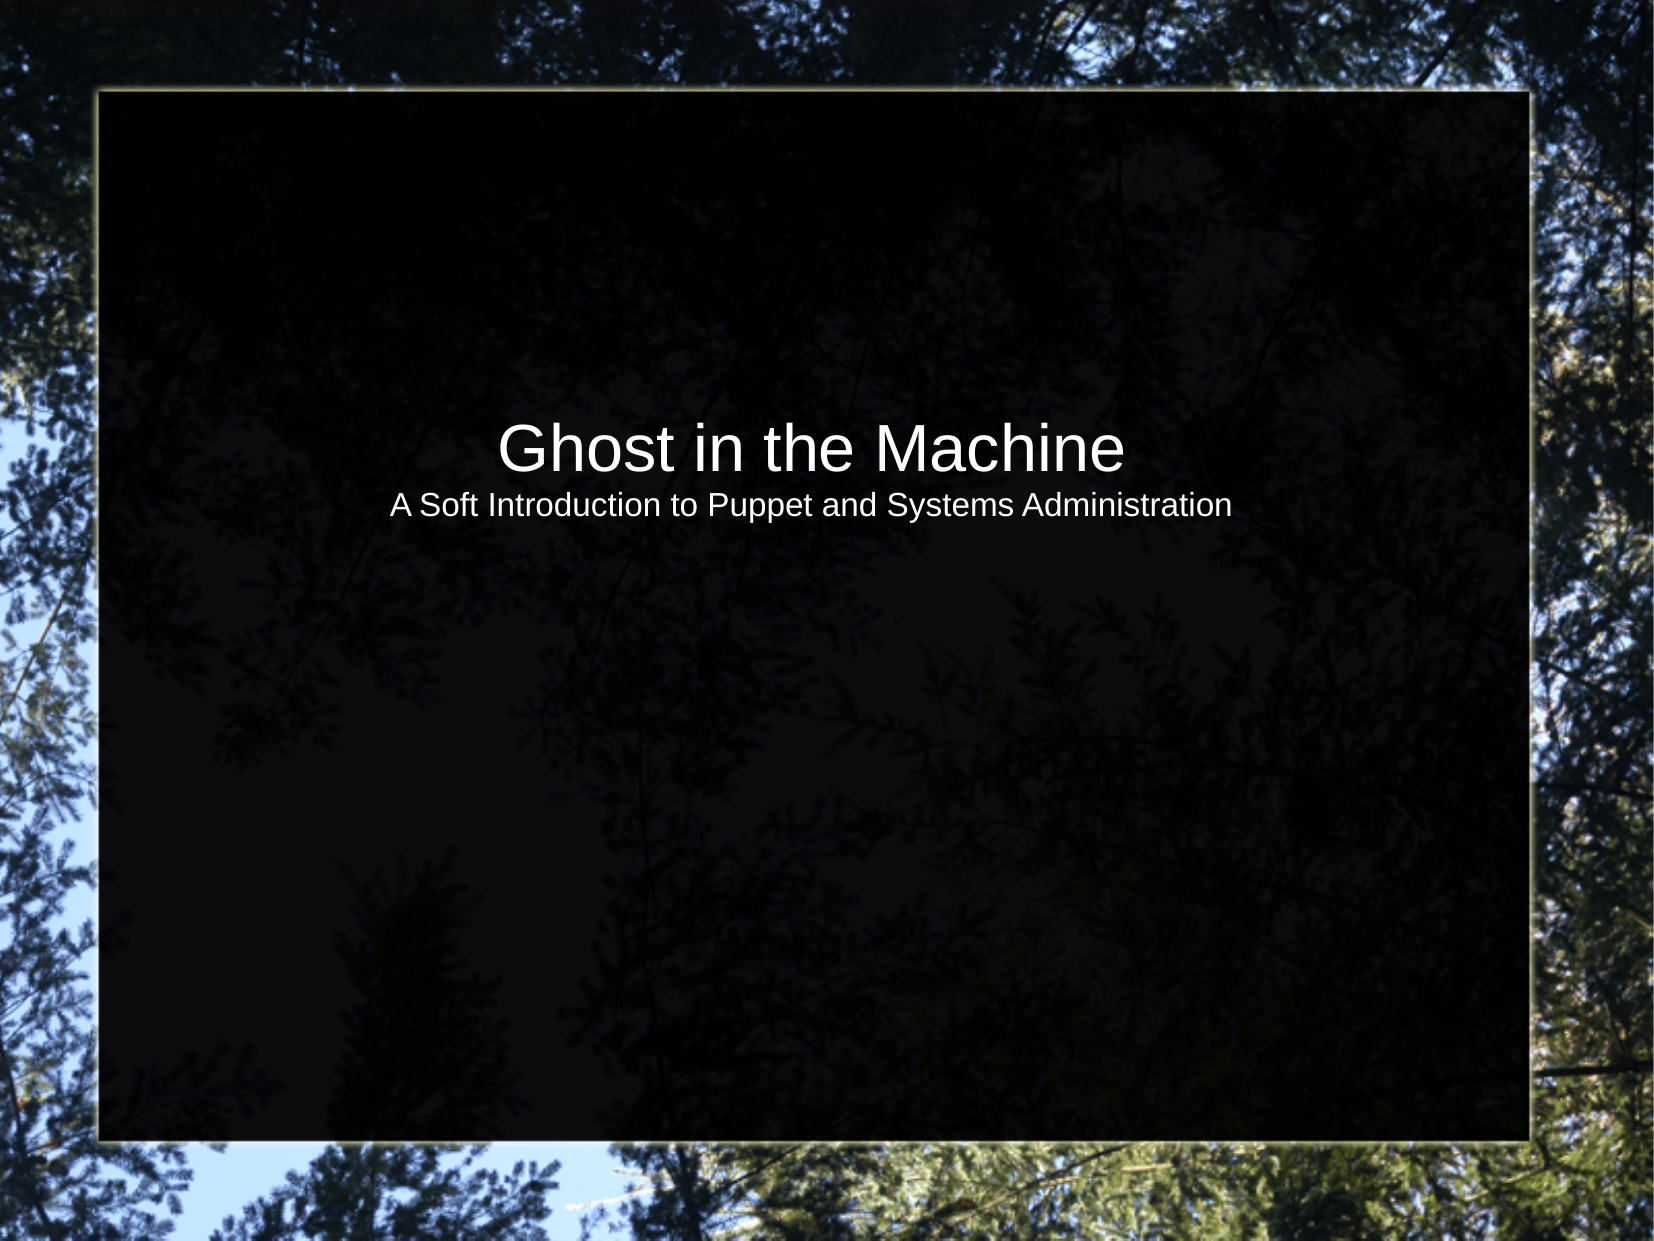

# Ghost in the Machine
A Soft Introduction to Puppet and Systems Administration